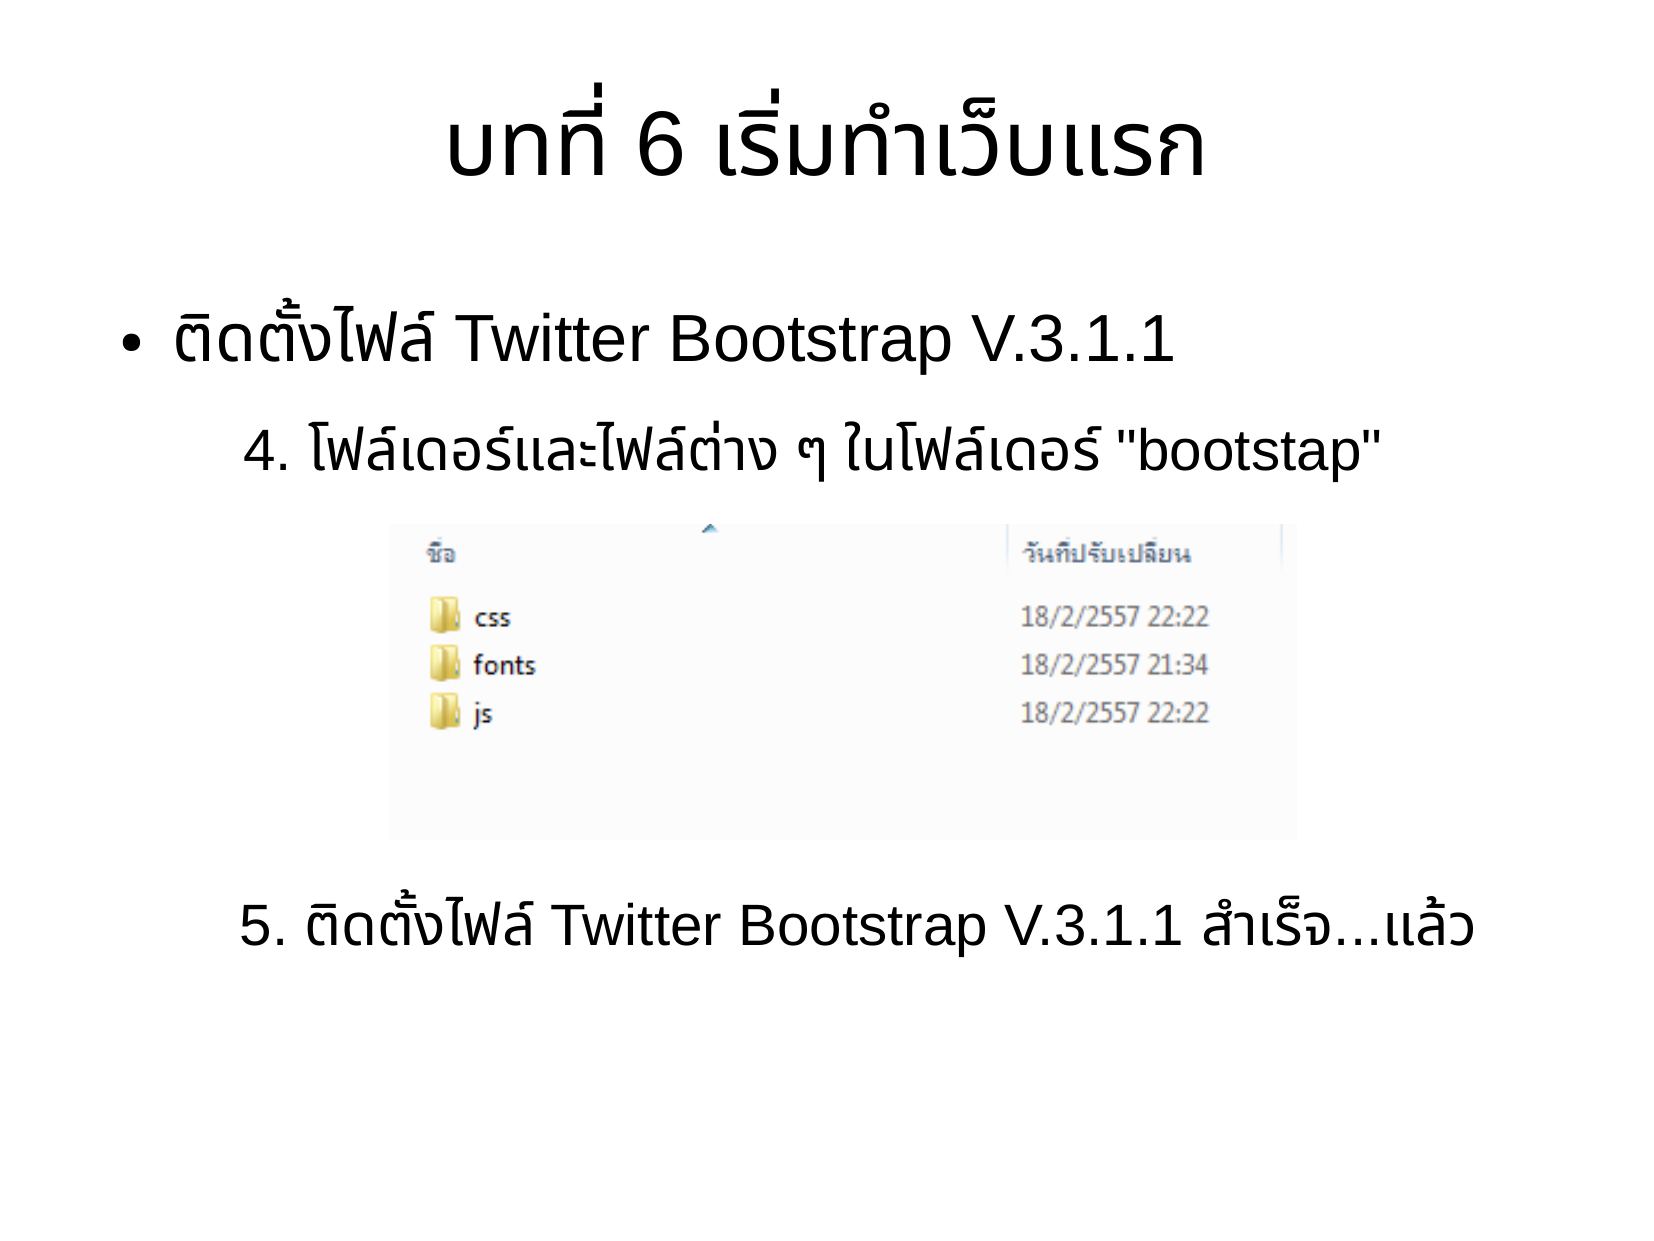

# บทที่ 6 เริ่มทำเว็บแรก
ติดตั้งไฟล์ Twitter Bootstrap V.3.1.1
4. โฟล์เดอร์และไฟล์ต่าง ๆ ในโฟล์เดอร์ "bootstap"
5. ติดตั้งไฟล์ Twitter Bootstrap V.3.1.1 สำเร็จ...แล้ว